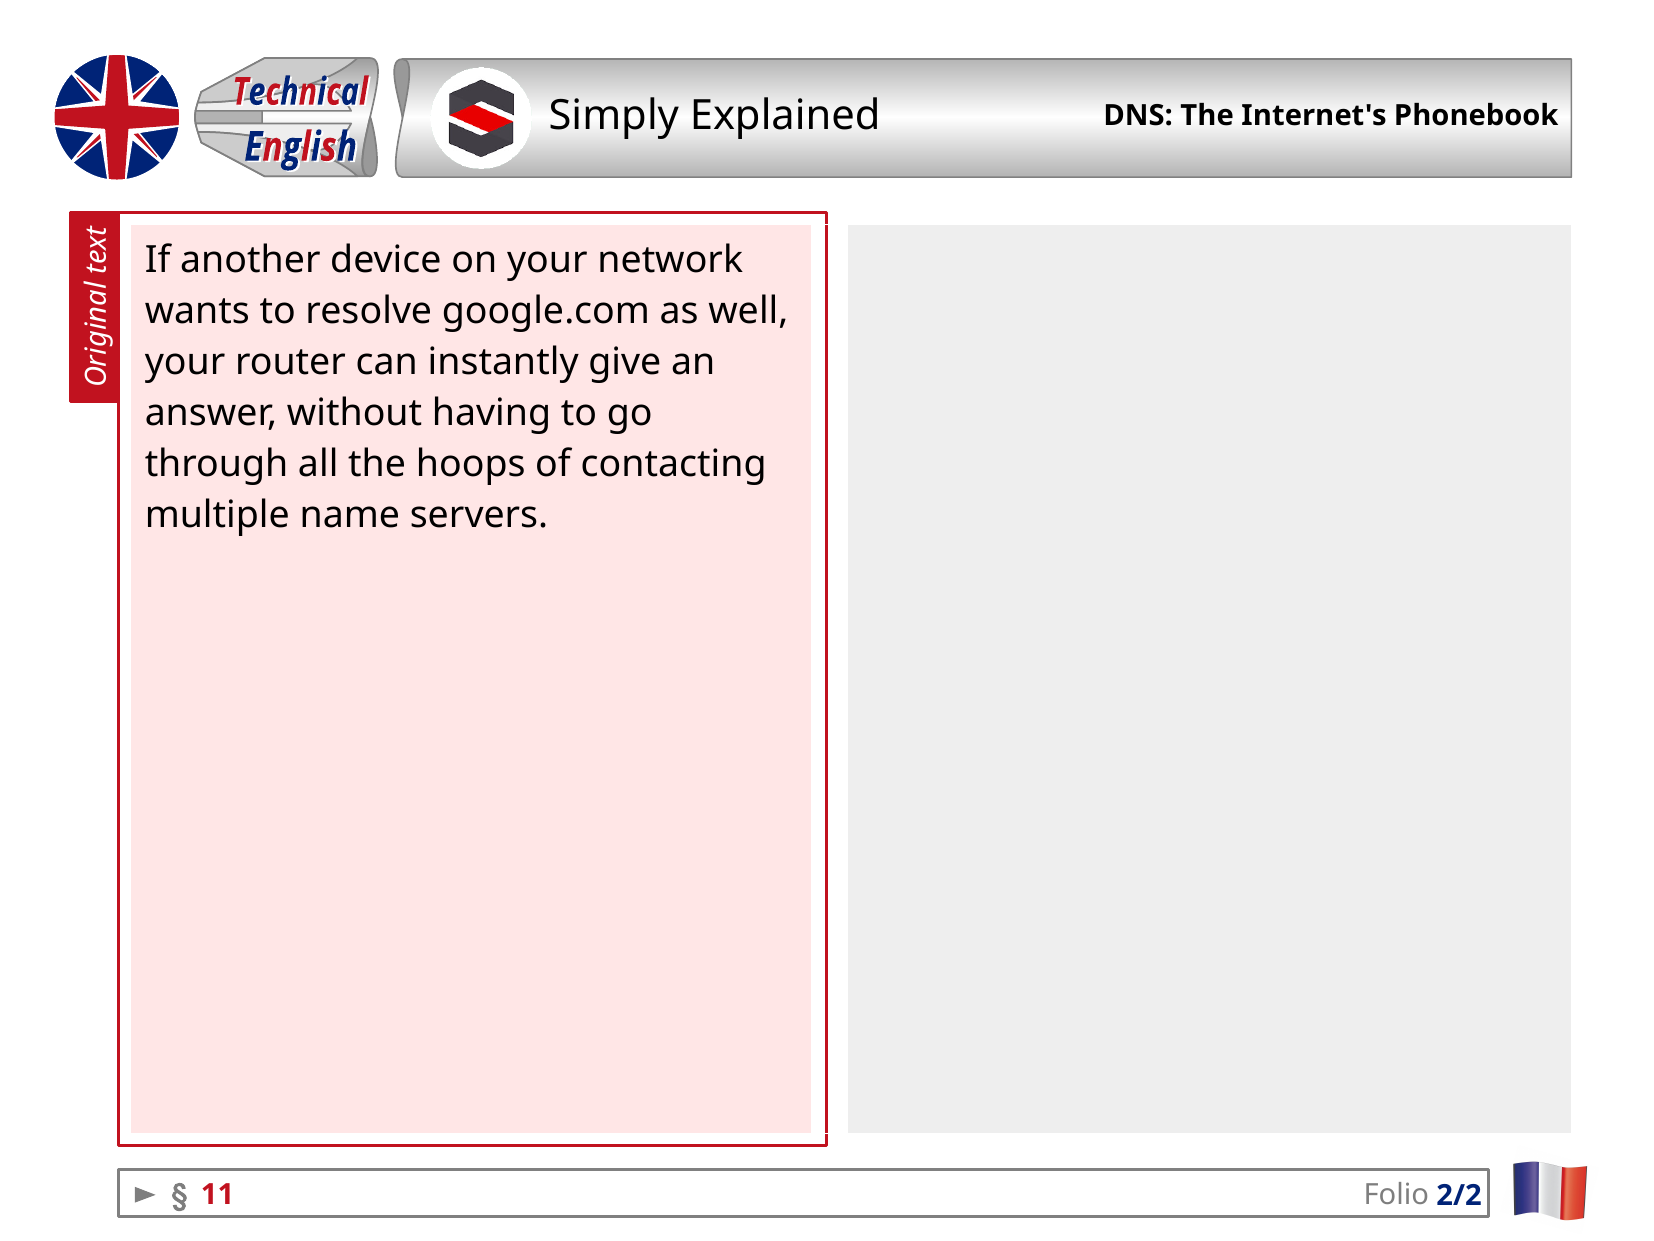

#
| If another device on your network wants to resolve google.com as well, your router can instantly give an answer, without having to go through all the hoops of contacting multiple name servers. | | |
| --- | --- | --- |
11
2/2